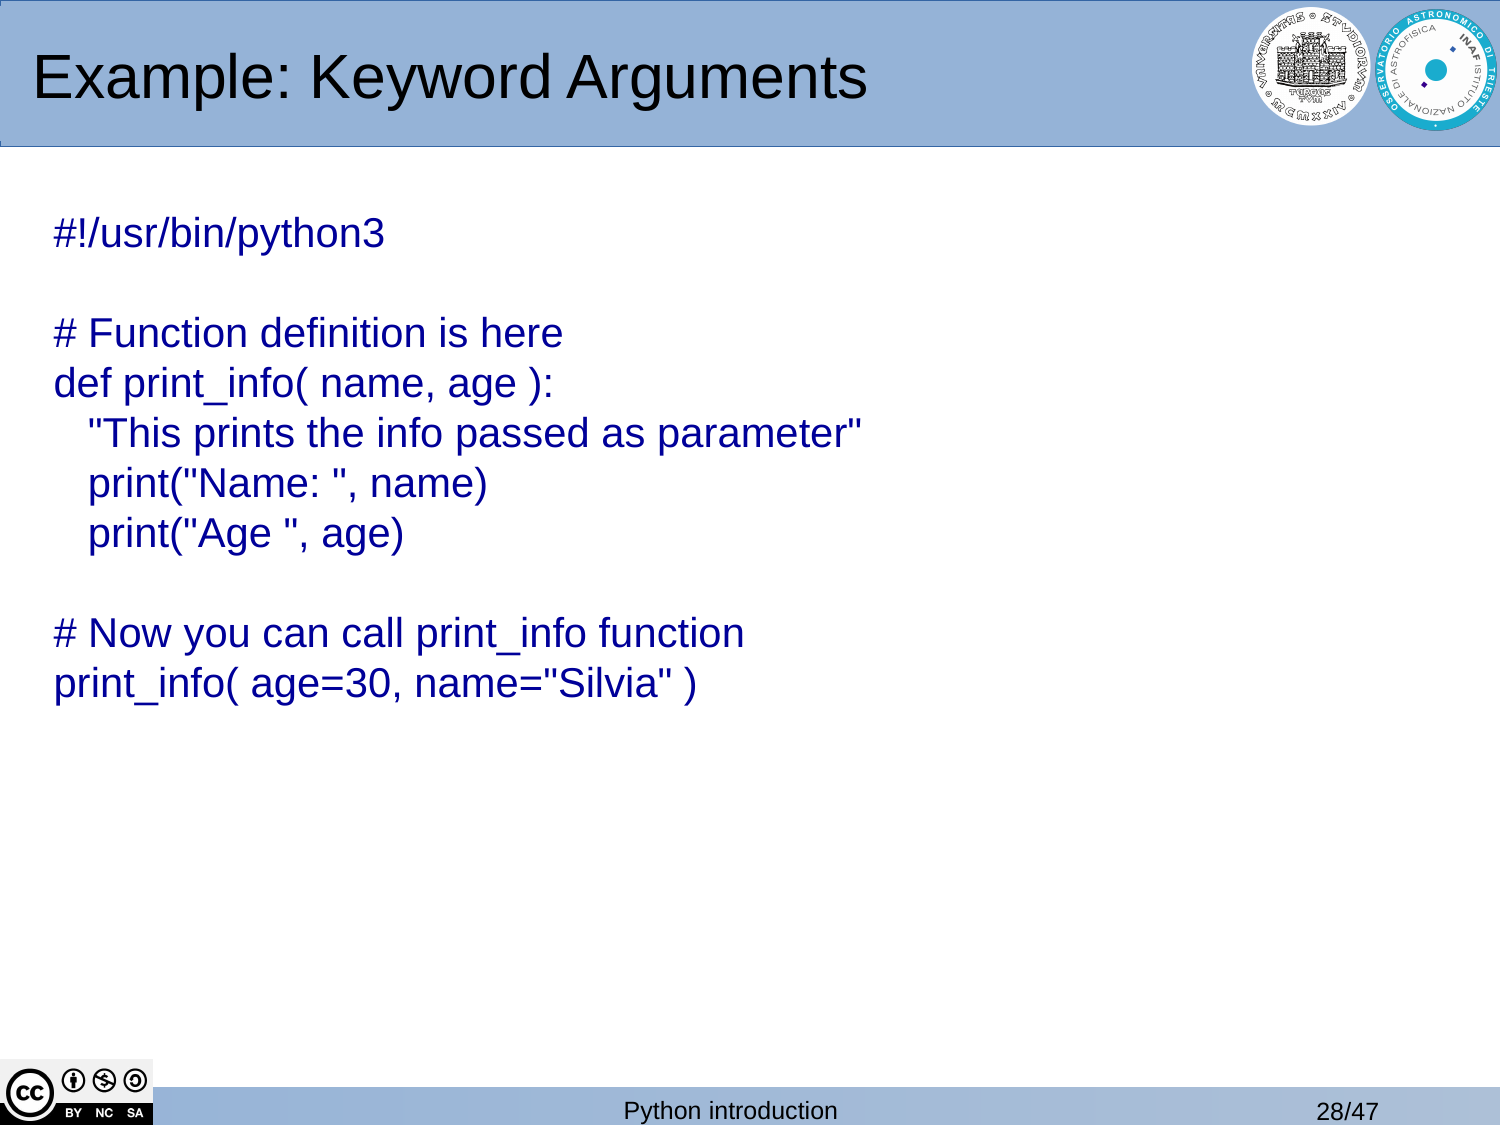

Example: Keyword Arguments
# #!/usr/bin/python3
# Function definition is here
def print_info( name, age ):
 "This prints the info passed as parameter"
 print("Name: ", name)
 print("Age ", age)
# Now you can call print_info function
print_info( age=30, name="Silvia" )